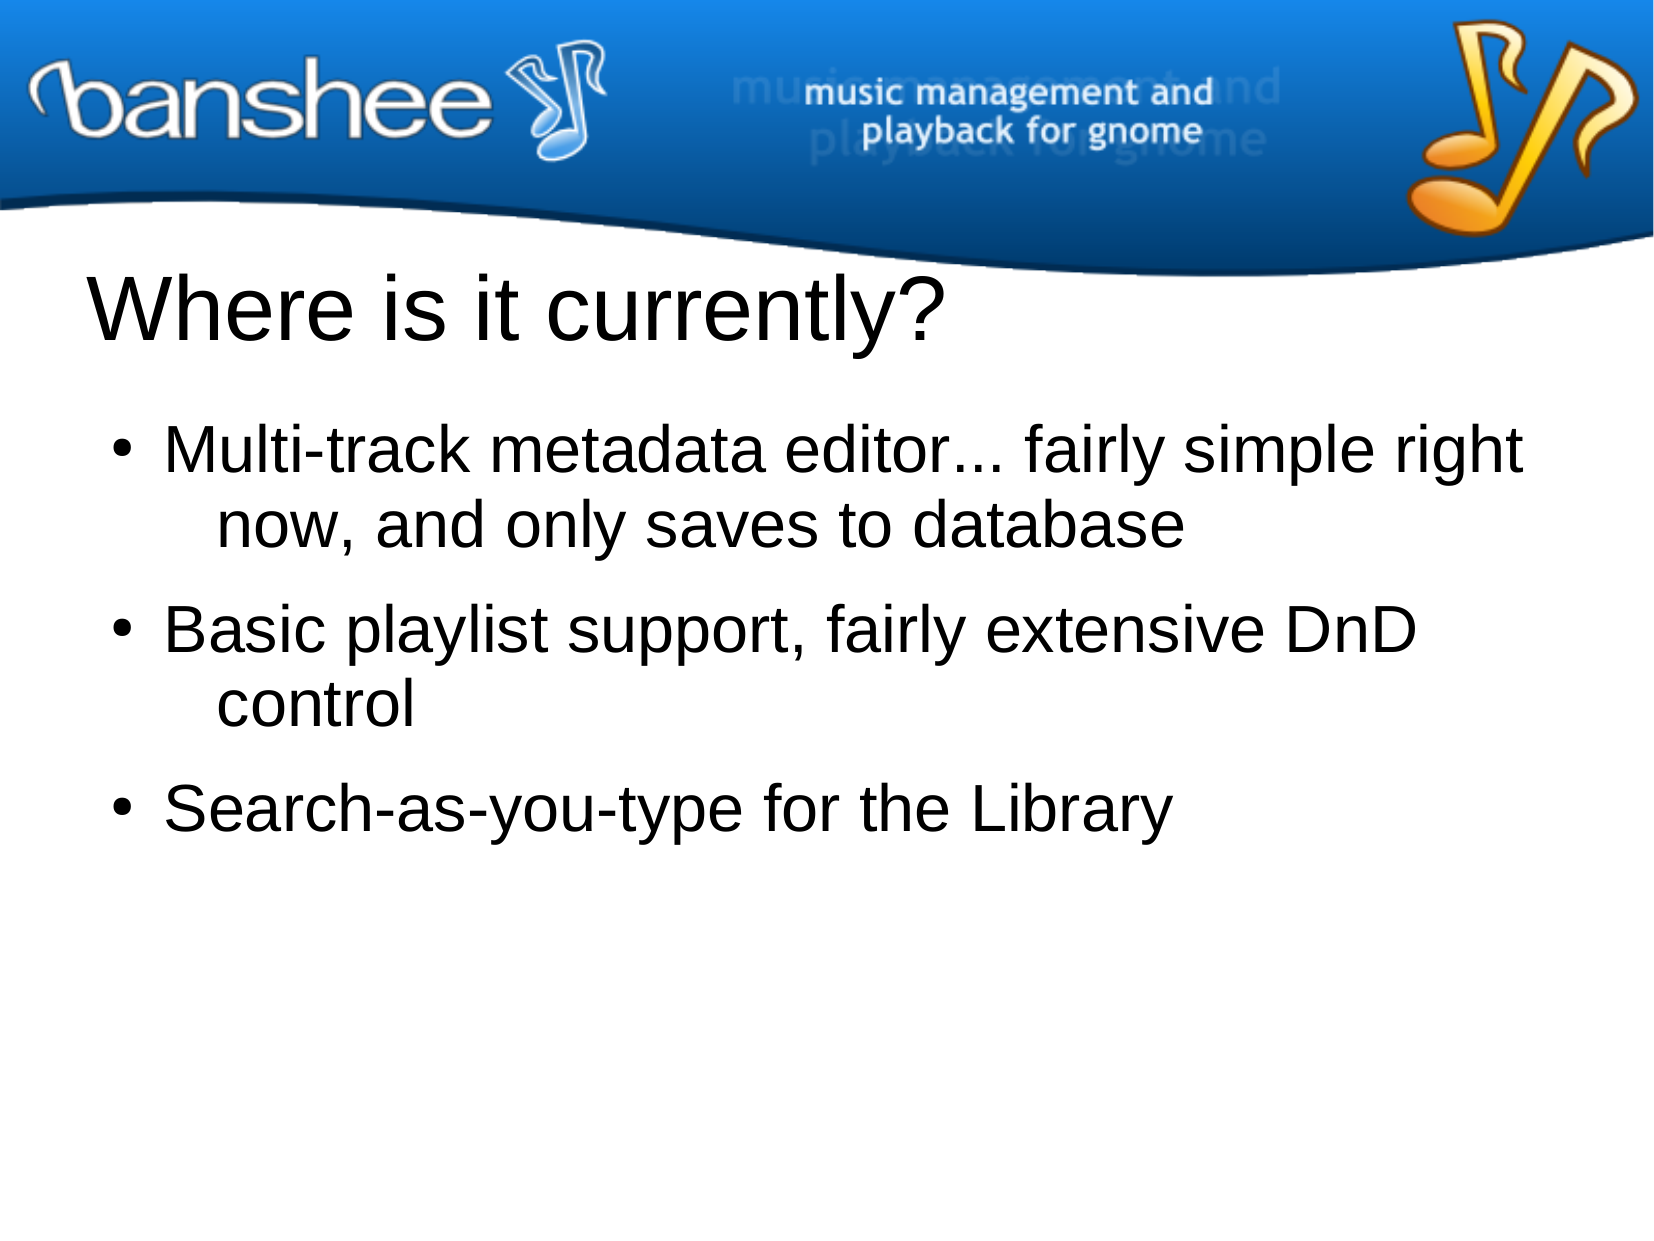

# Where is it currently?
Multi-track metadata editor... fairly simple right now, and only saves to database
Basic playlist support, fairly extensive DnD control
Search-as-you-type for the Library